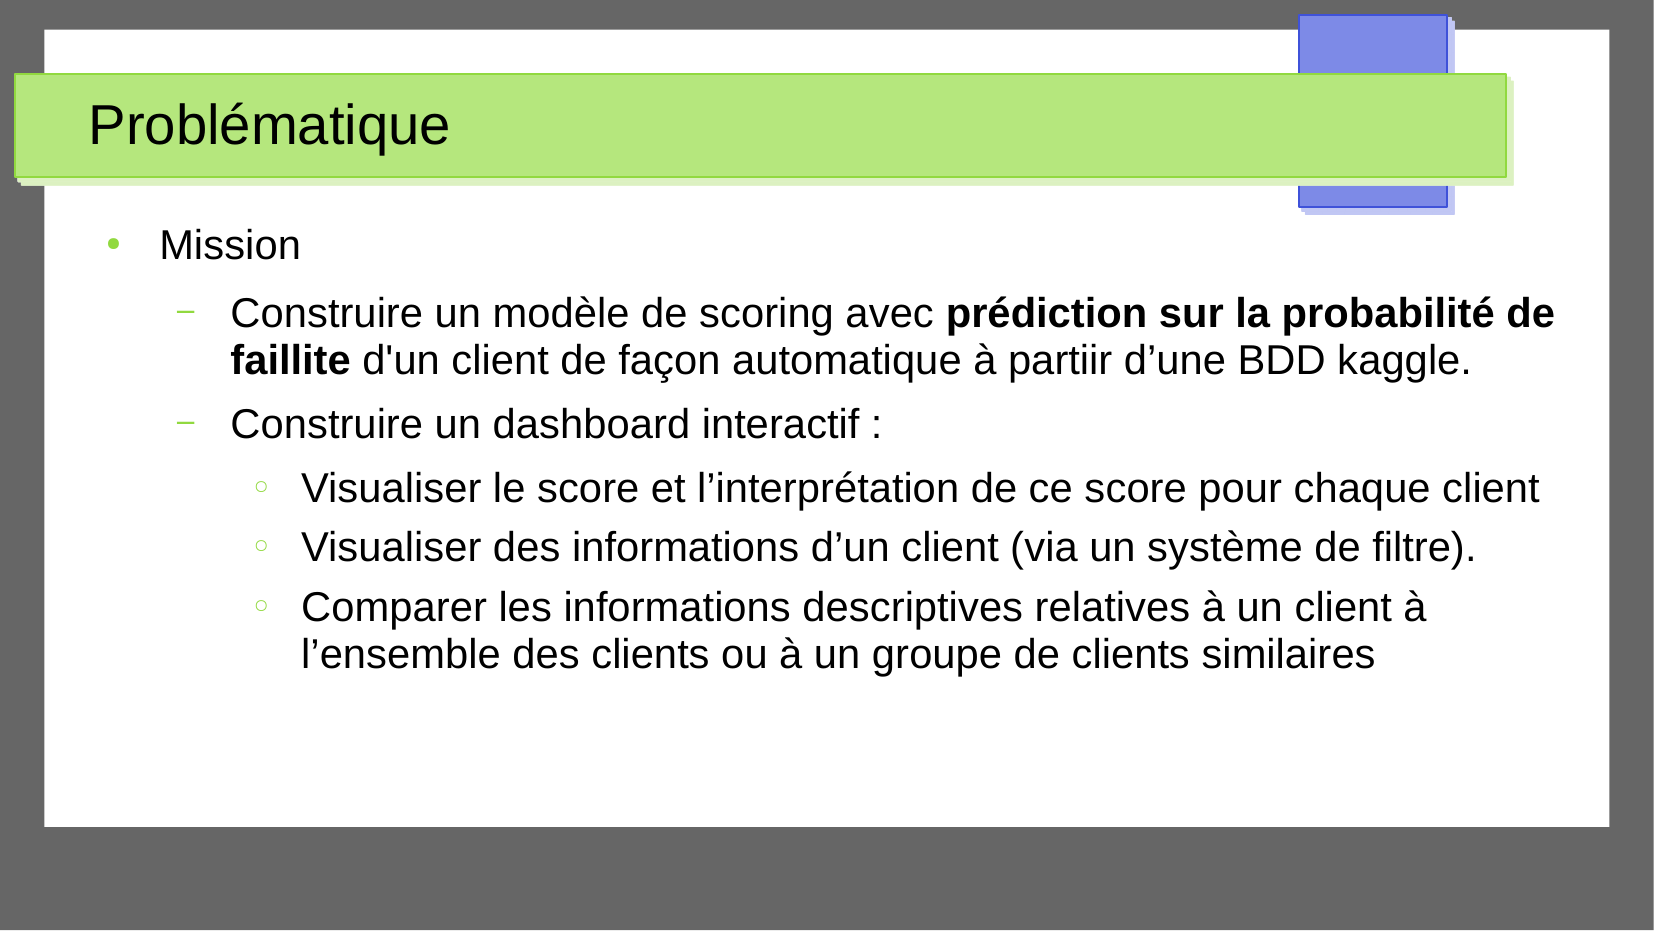

# Problématique
Mission
Construire un modèle de scoring avec prédiction sur la probabilité de faillite d'un client de façon automatique à partiir d’une BDD kaggle.
Construire un dashboard interactif :
Visualiser le score et l’interprétation de ce score pour chaque client
Visualiser des informations d’un client (via un système de filtre).
Comparer les informations descriptives relatives à un client à l’ensemble des clients ou à un groupe de clients similaires